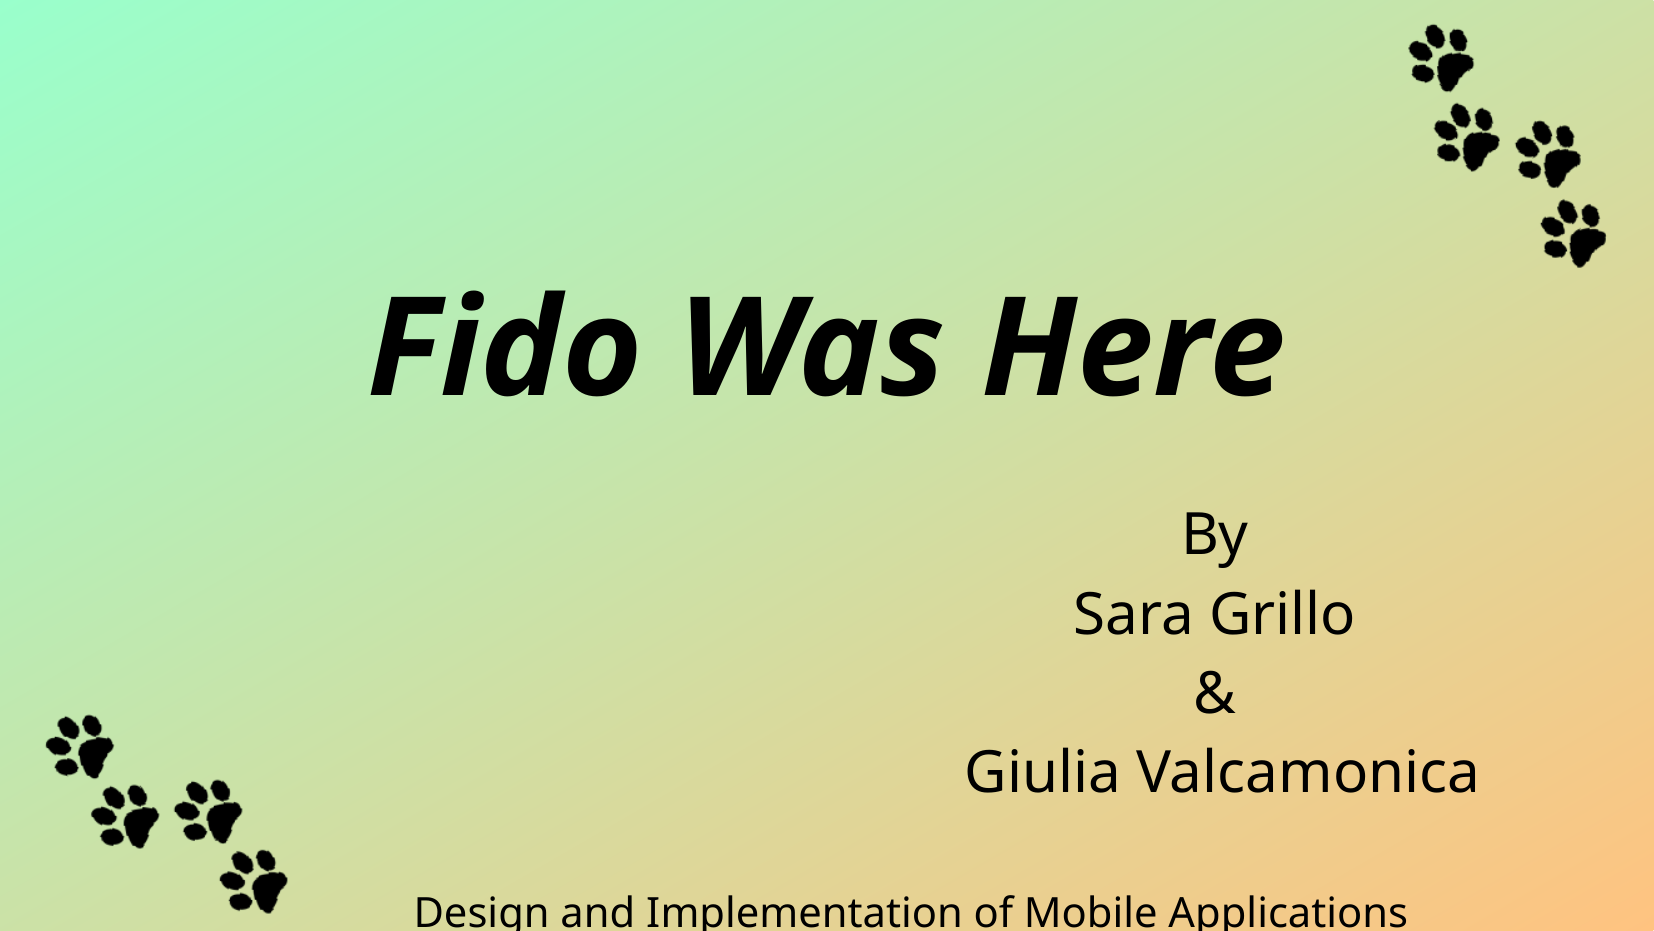

# Fido Was Here
By
Sara Grillo
&
Giulia Valcamonica
Design and Implementation of Mobile Applications